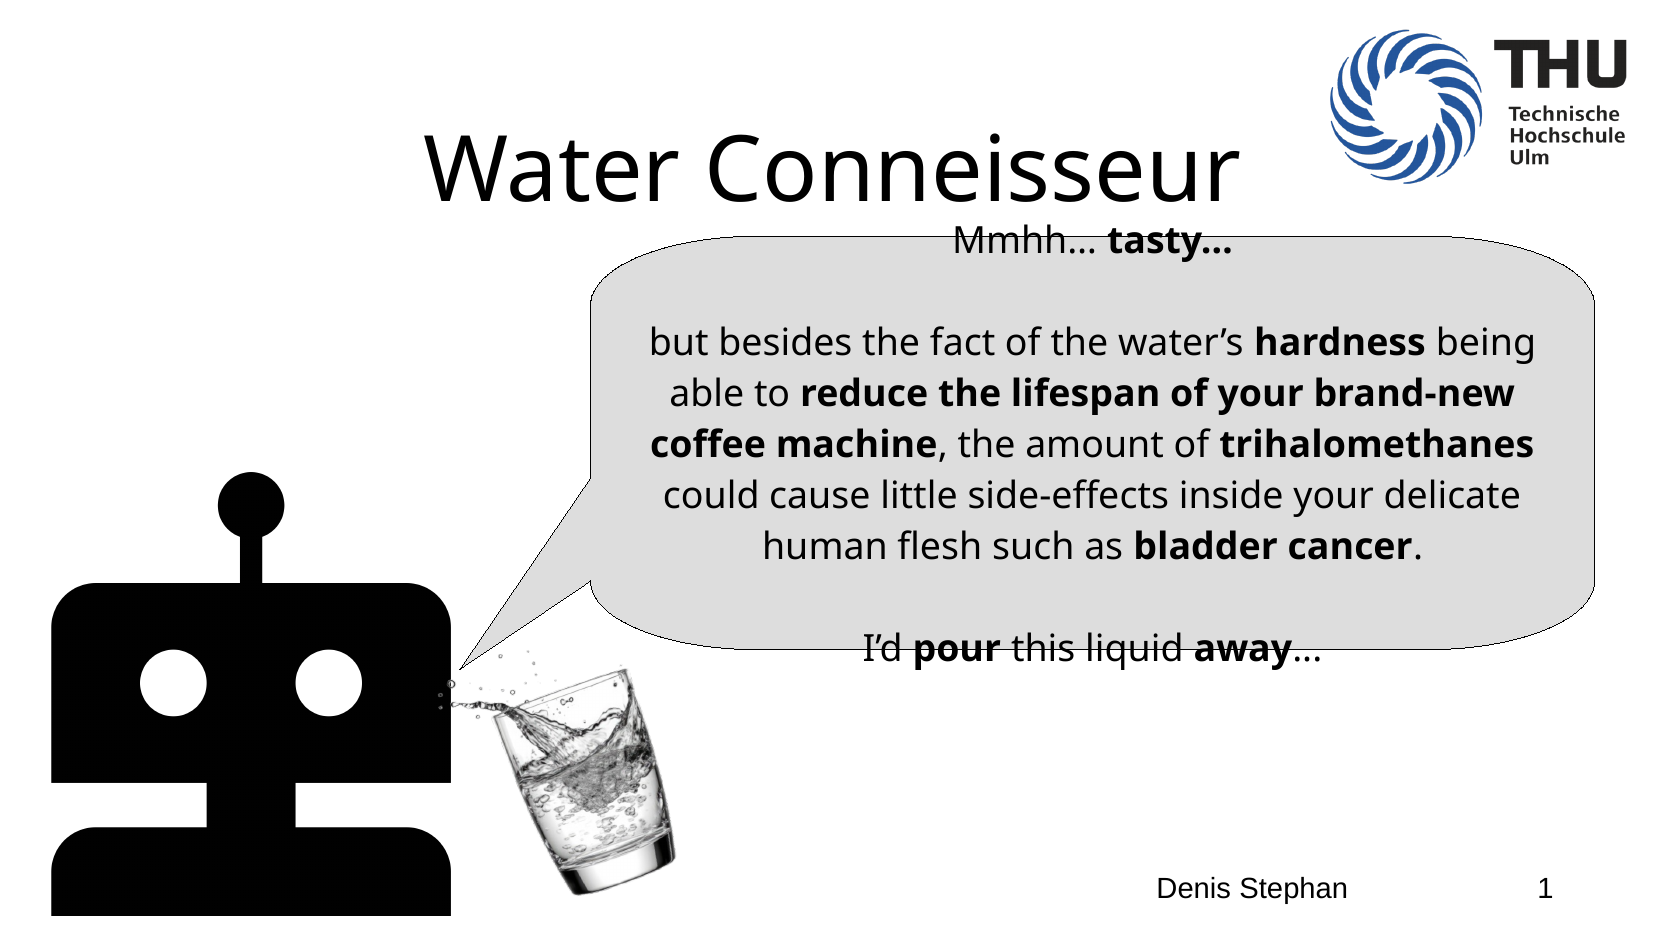

# Water Conneisseur
Mmhh… tasty…
but besides the fact of the water’s hardness being able to reduce the lifespan of your brand-new coffee machine, the amount of trihalomethanes could cause little side-effects inside your delicate human flesh such as bladder cancer.
I’d pour this liquid away...
Denis Stephan 1